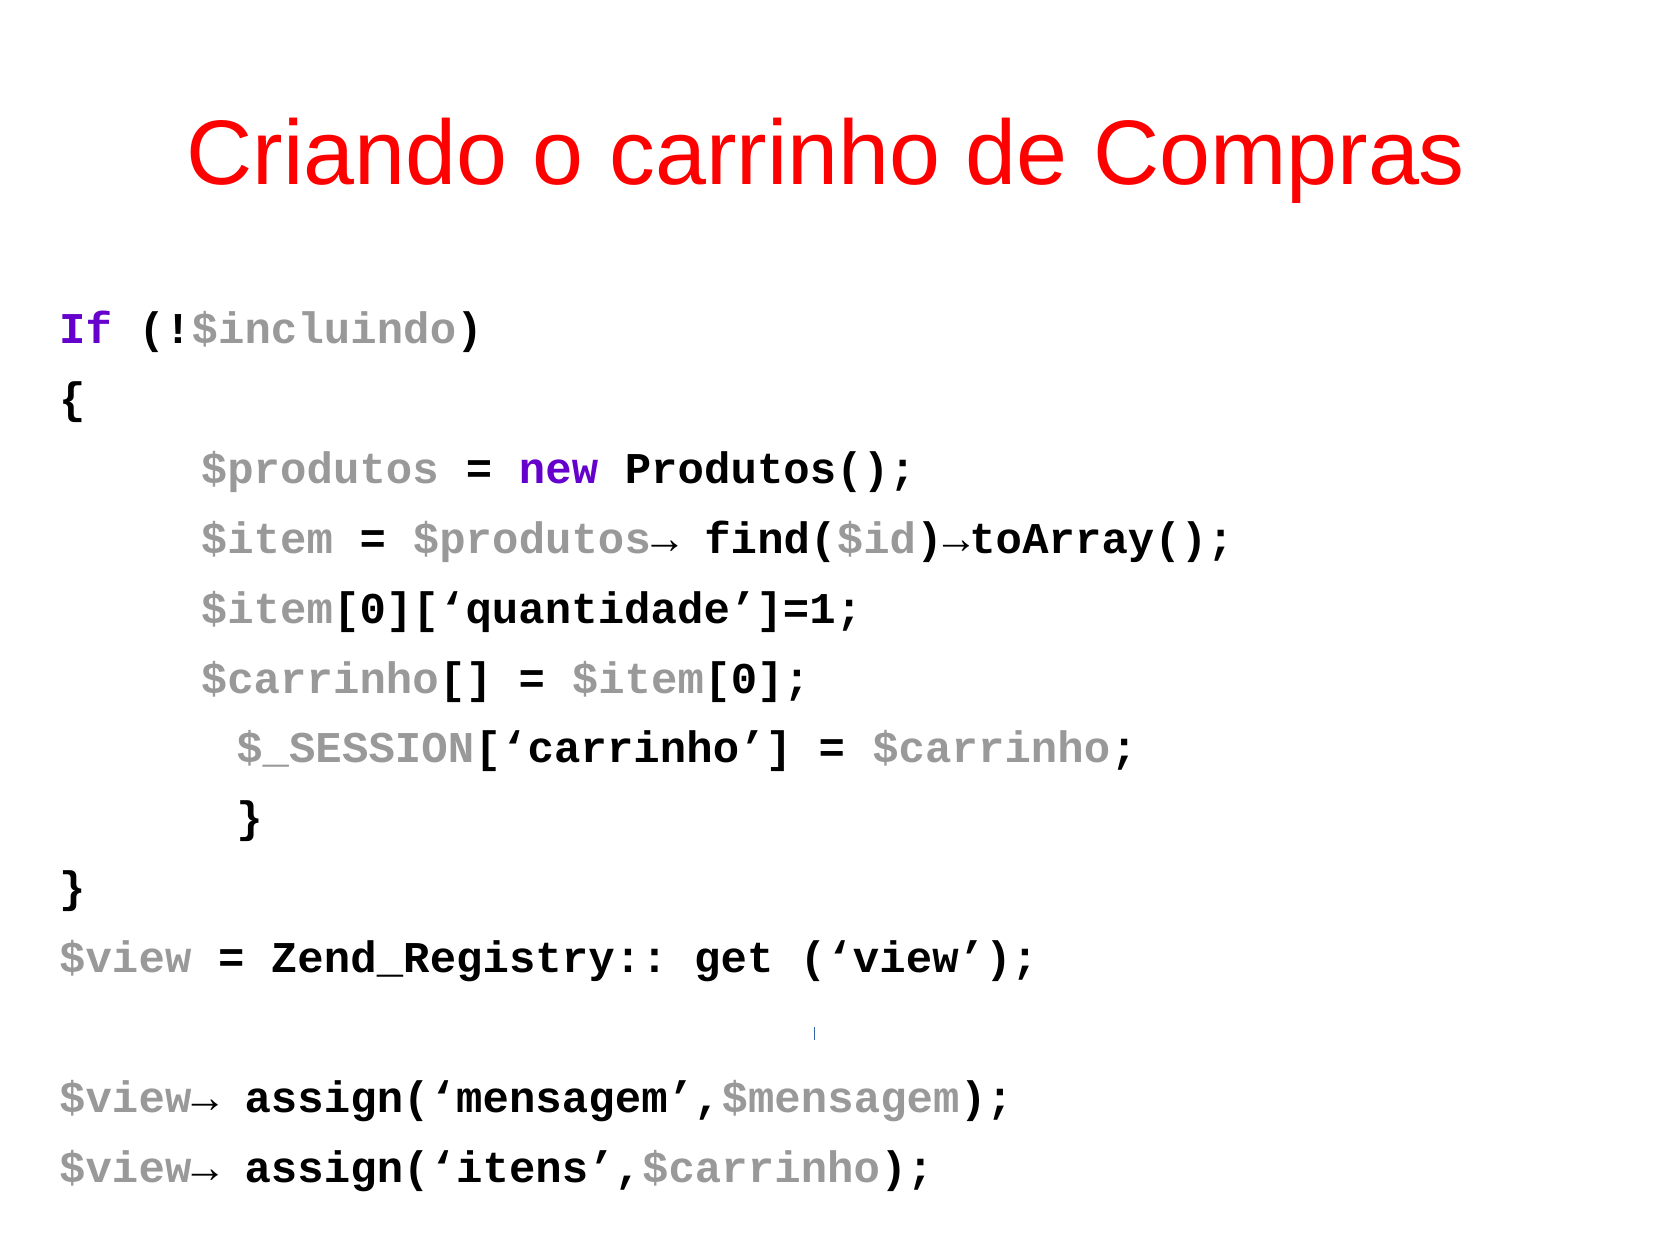

# Criando o carrinho de Compras
If (!$incluindo)
{
 		 		$produtos = new Produtos();
 		 		$item = $produtos→ find($id)→toArray();
 		 		$item[0][‘quantidade’]=1;
 		 		$carrinho[] = $item[0];
 	 	 			$_SESSION[‘carrinho’] = $carrinho;
 	 			 	}
}
$view = Zend_Registry:: get (‘view’);
$view→ assign(‘mensagem’,$mensagem);
$view→ assign(‘itens’,$carrinho);